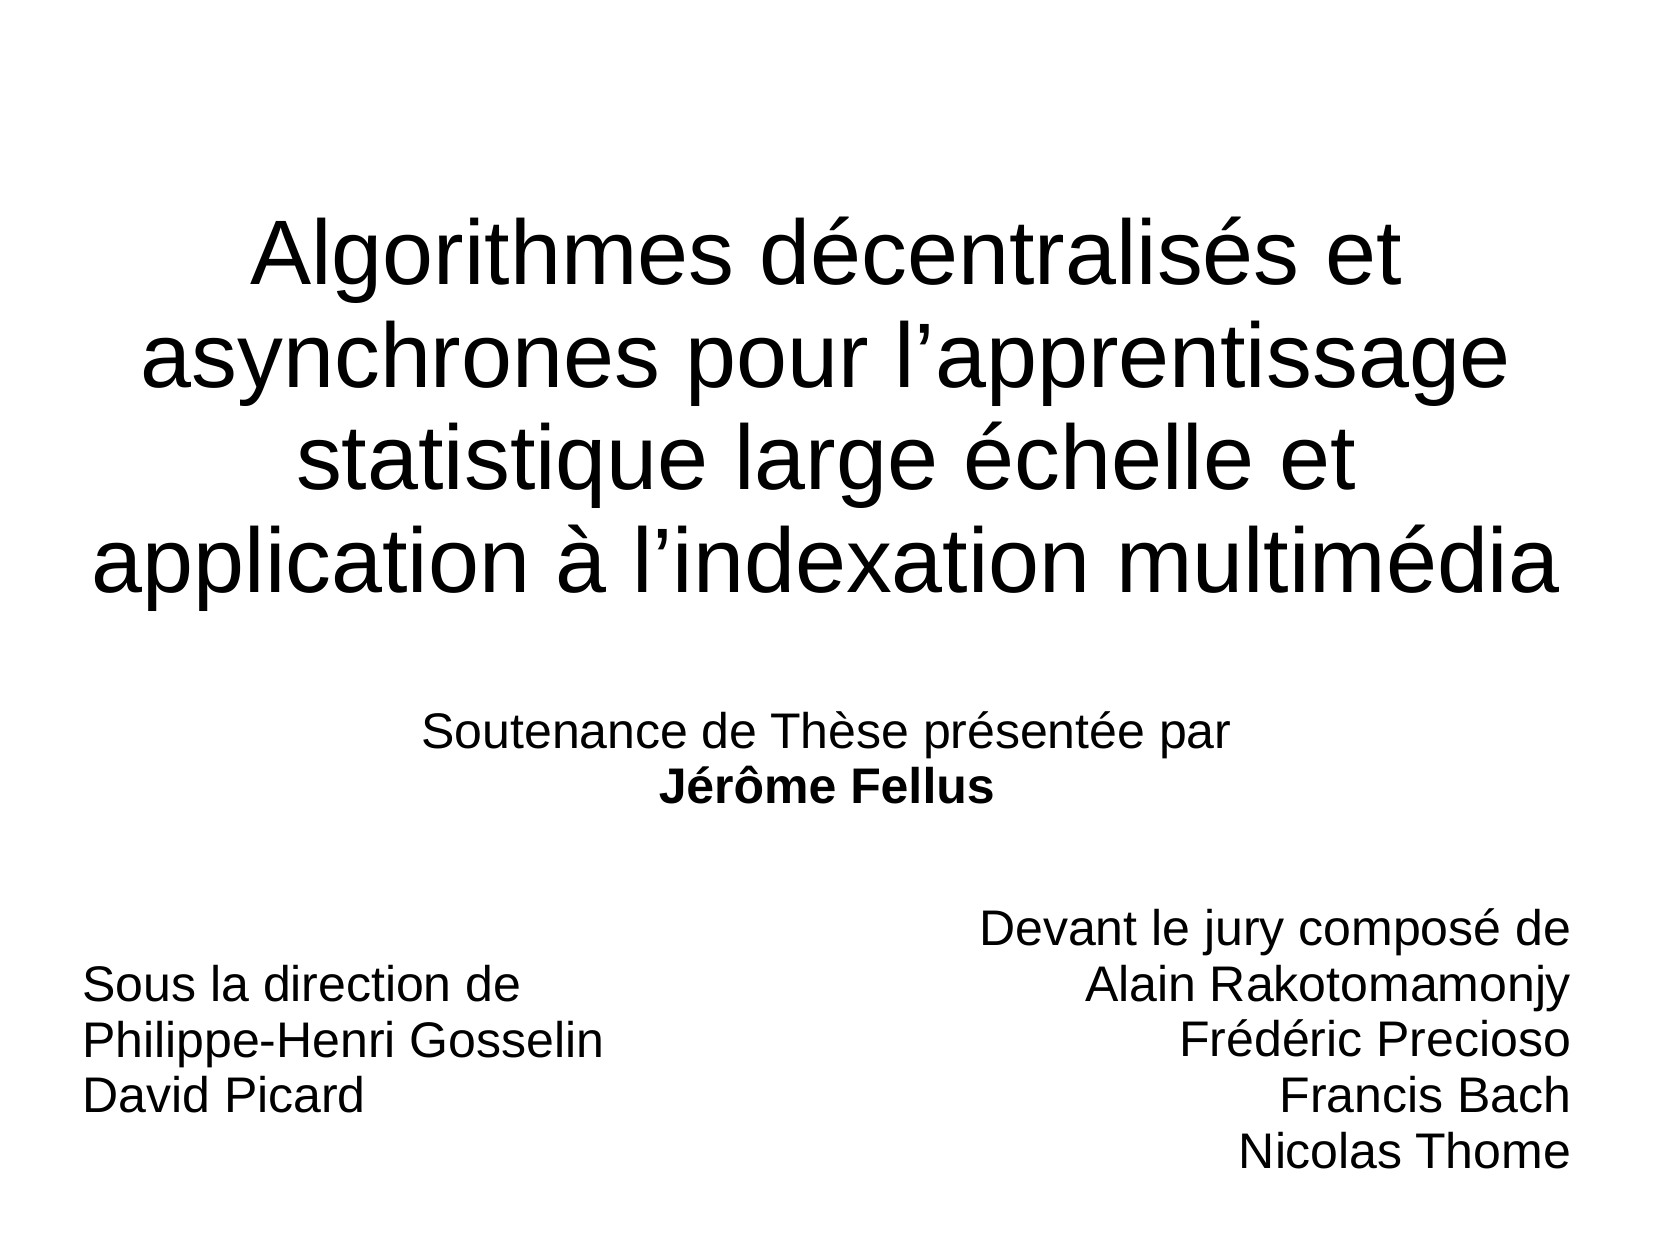

# Algorithmes décentralisés et asynchrones pour l’apprentissage statistique large échelle et application à l’indexation multimédia
Soutenance de Thèse présentée par
Jérôme Fellus
Devant le jury composé de
Alain Rakotomamonjy
Frédéric Precioso
Francis Bach
Nicolas Thome
Sous la direction de
Philippe-Henri Gosselin
David Picard